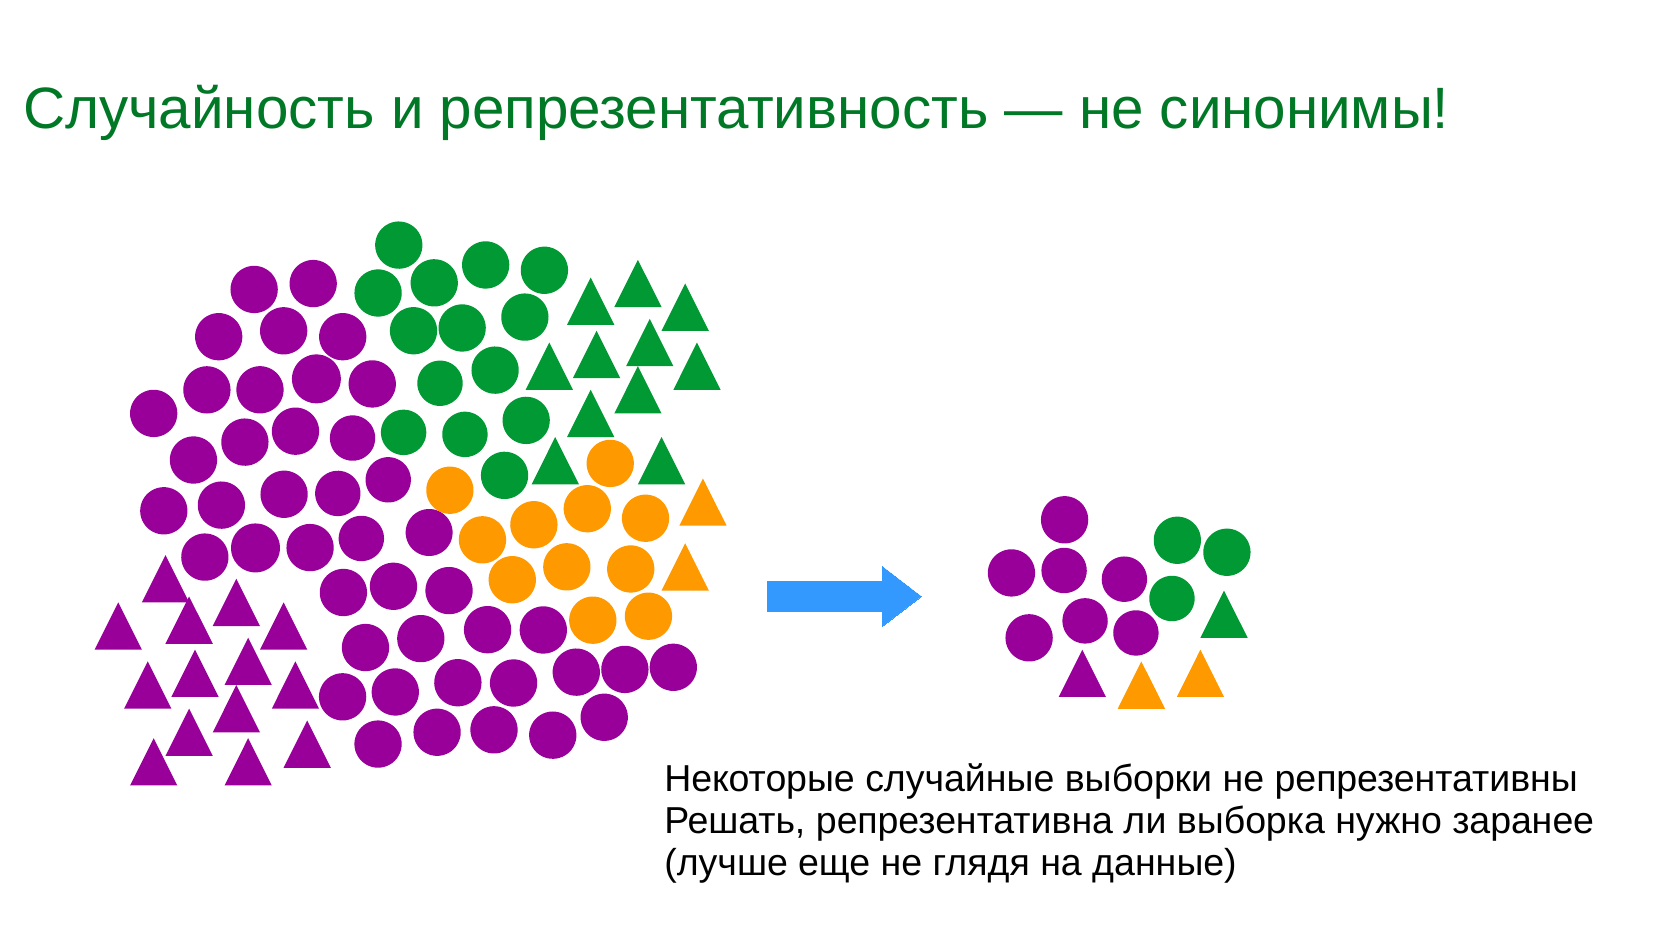

# Случайность и репрезентативность — не синонимы!
Некоторые случайные выборки не репрезентативны
Решать, репрезентативна ли выборка нужно заранее
(лучше еще не глядя на данные)